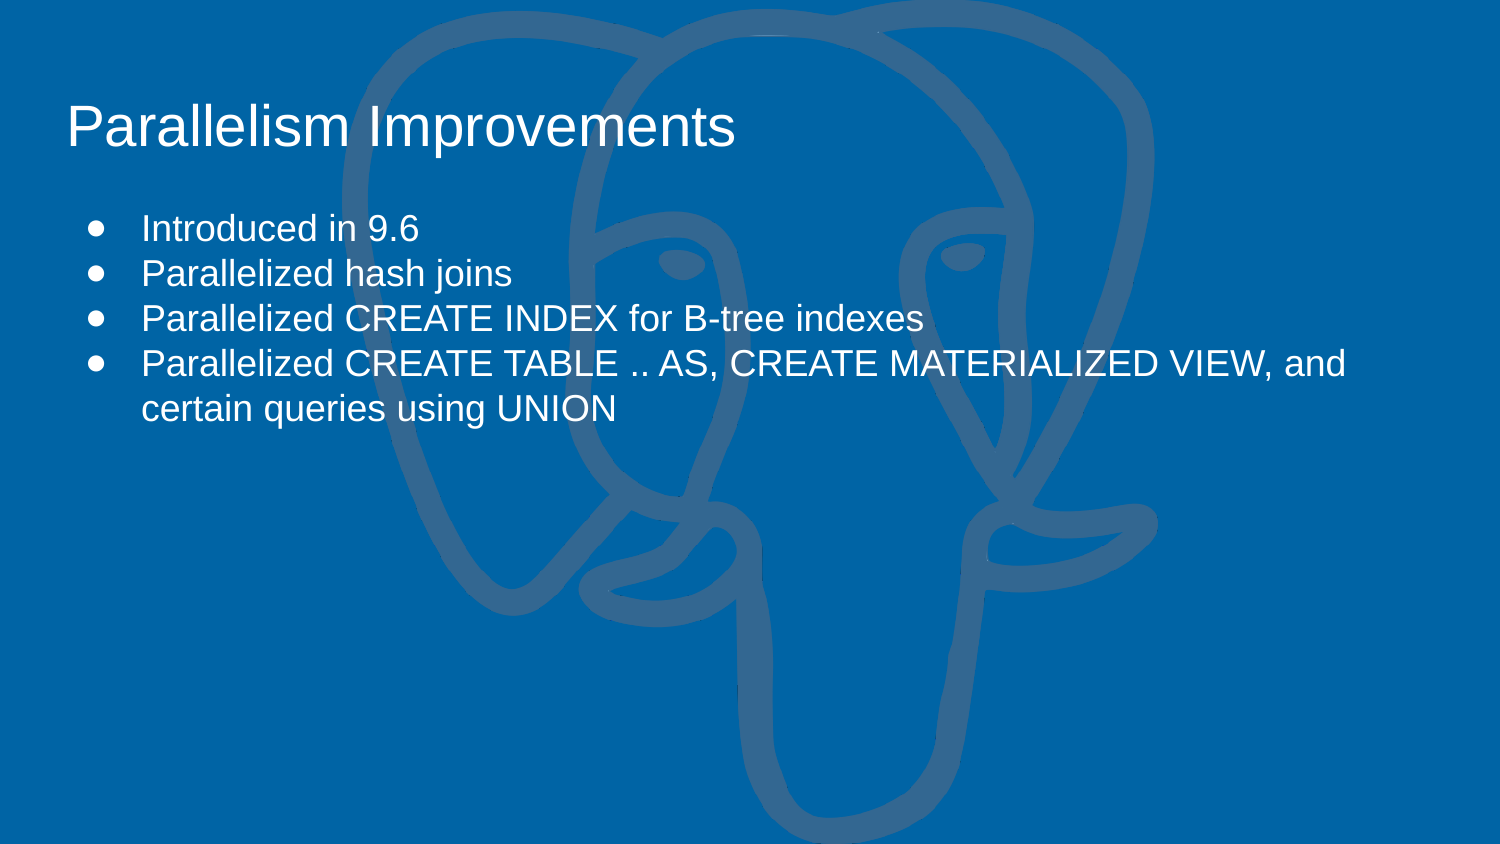

# Parallelism Improvements
Introduced in 9.6
Parallelized hash joins
Parallelized CREATE INDEX for B-tree indexes
Parallelized CREATE TABLE .. AS, CREATE MATERIALIZED VIEW, and certain queries using UNION